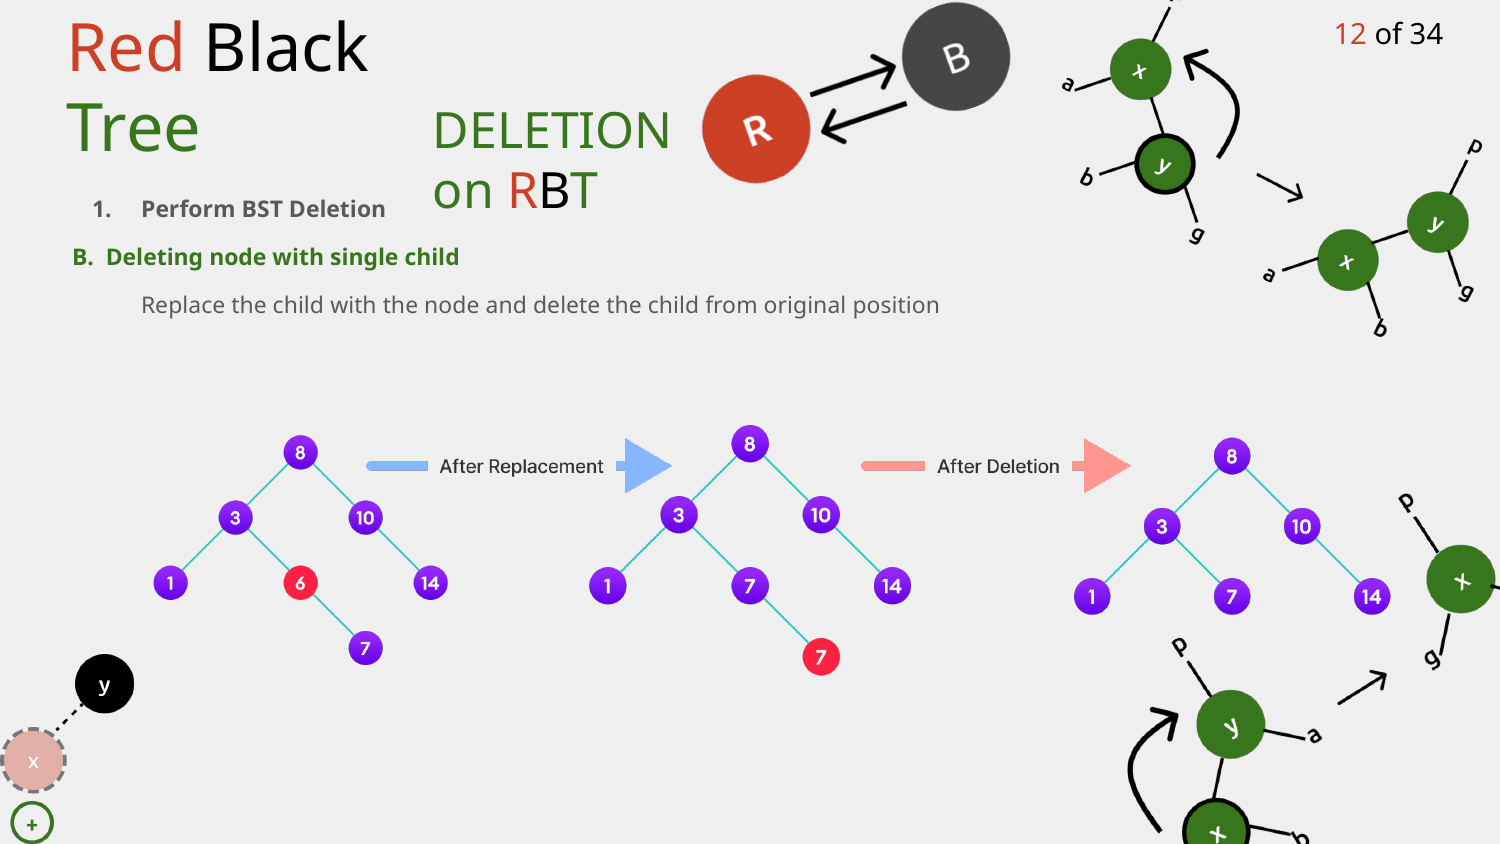

12 of 34
DELETION on RBT
# Red Black Tree
Perform BST Deletion
 B. Deleting node with single child
	Replace the child with the node and delete the child from original position